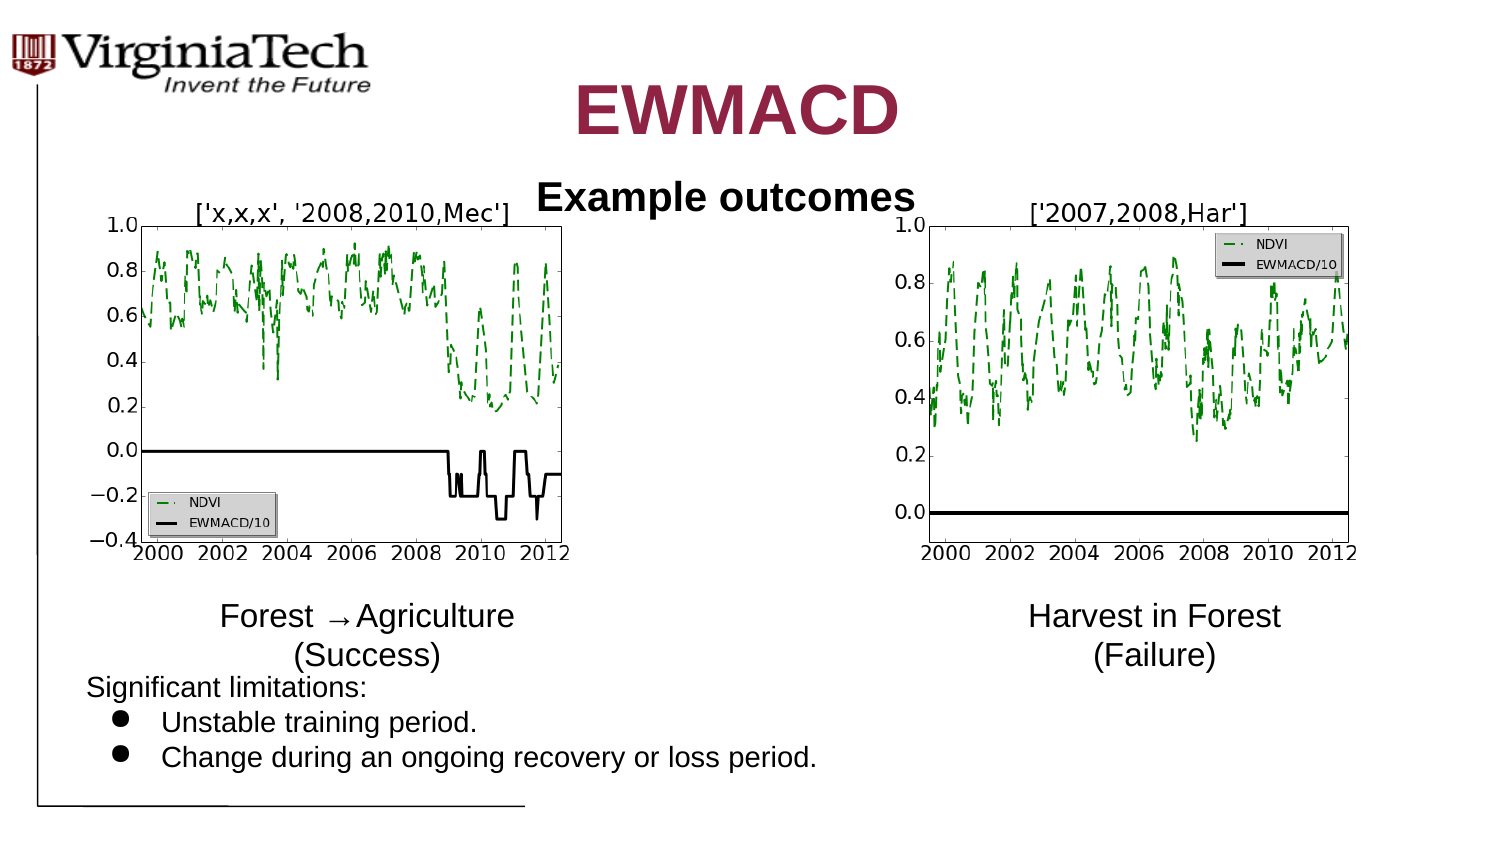

# EWMACD
Example outcomes
Forest →Agriculture
(Success)
Harvest in Forest
(Failure)
Significant limitations:
Unstable training period.
Change during an ongoing recovery or loss period.